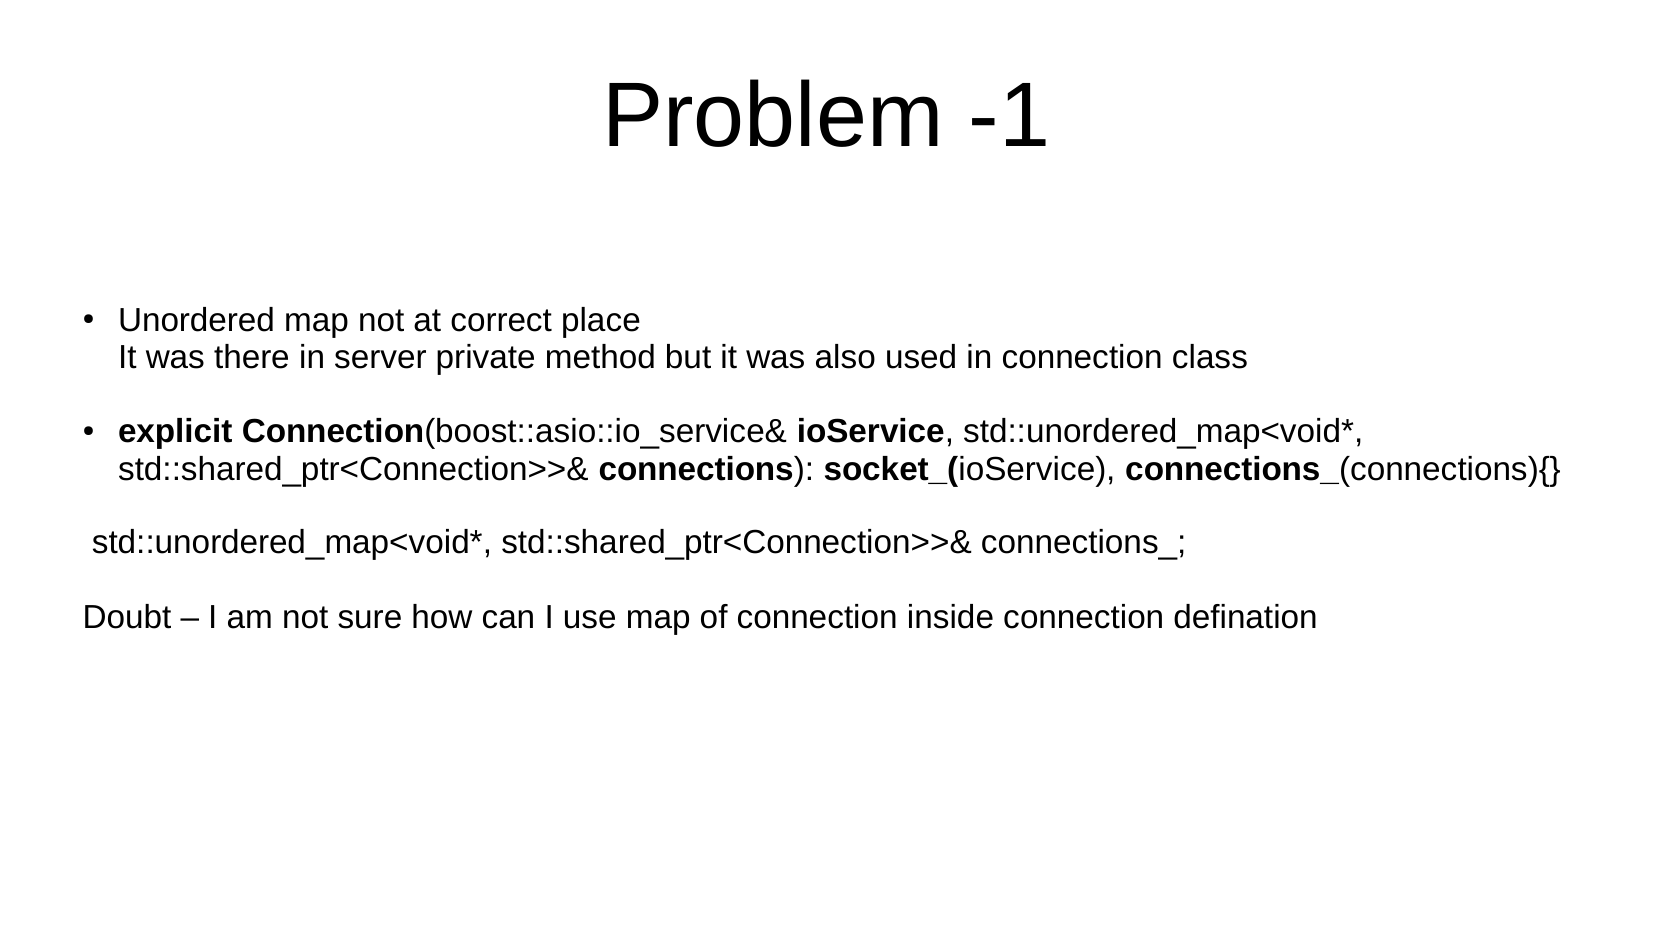

# Problem -1
Unordered map not at correct place
It was there in server private method but it was also used in connection class
explicit Connection(boost::asio::io_service& ioService, std::unordered_map<void*, std::shared_ptr<Connection>>& connections): socket_(ioService), connections_(connections){}
 std::unordered_map<void*, std::shared_ptr<Connection>>& connections_;
Doubt – I am not sure how can I use map of connection inside connection defination